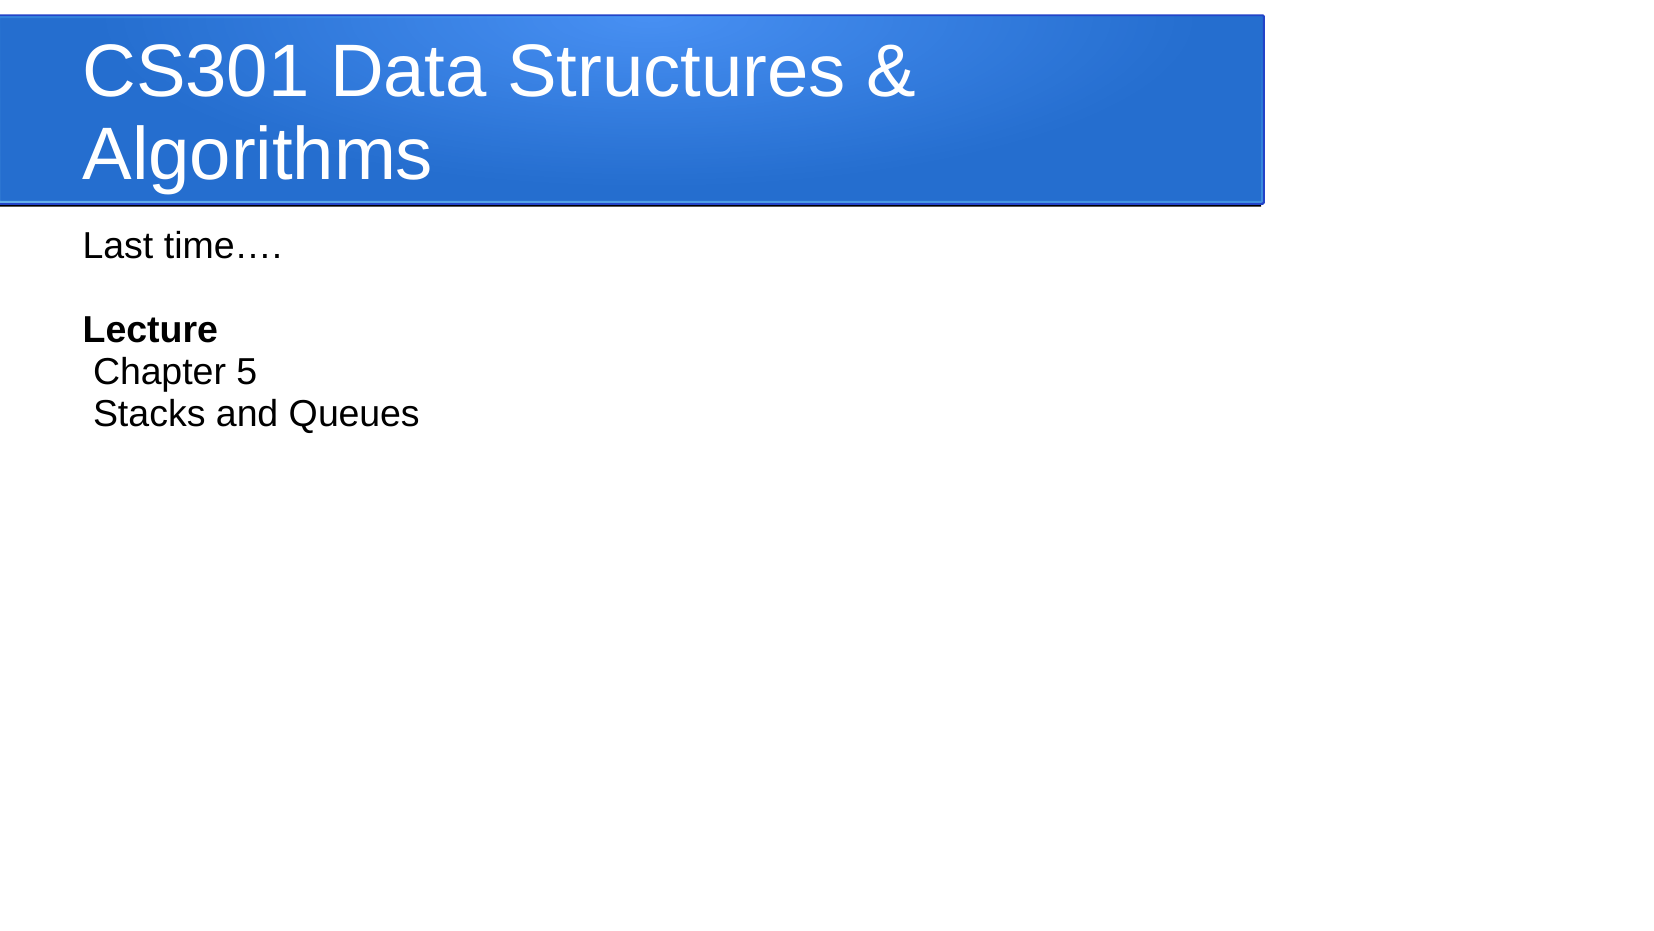

# CS301 Data Structures & Algorithms
Last time….
Lecture
 Chapter 5
 Stacks and Queues